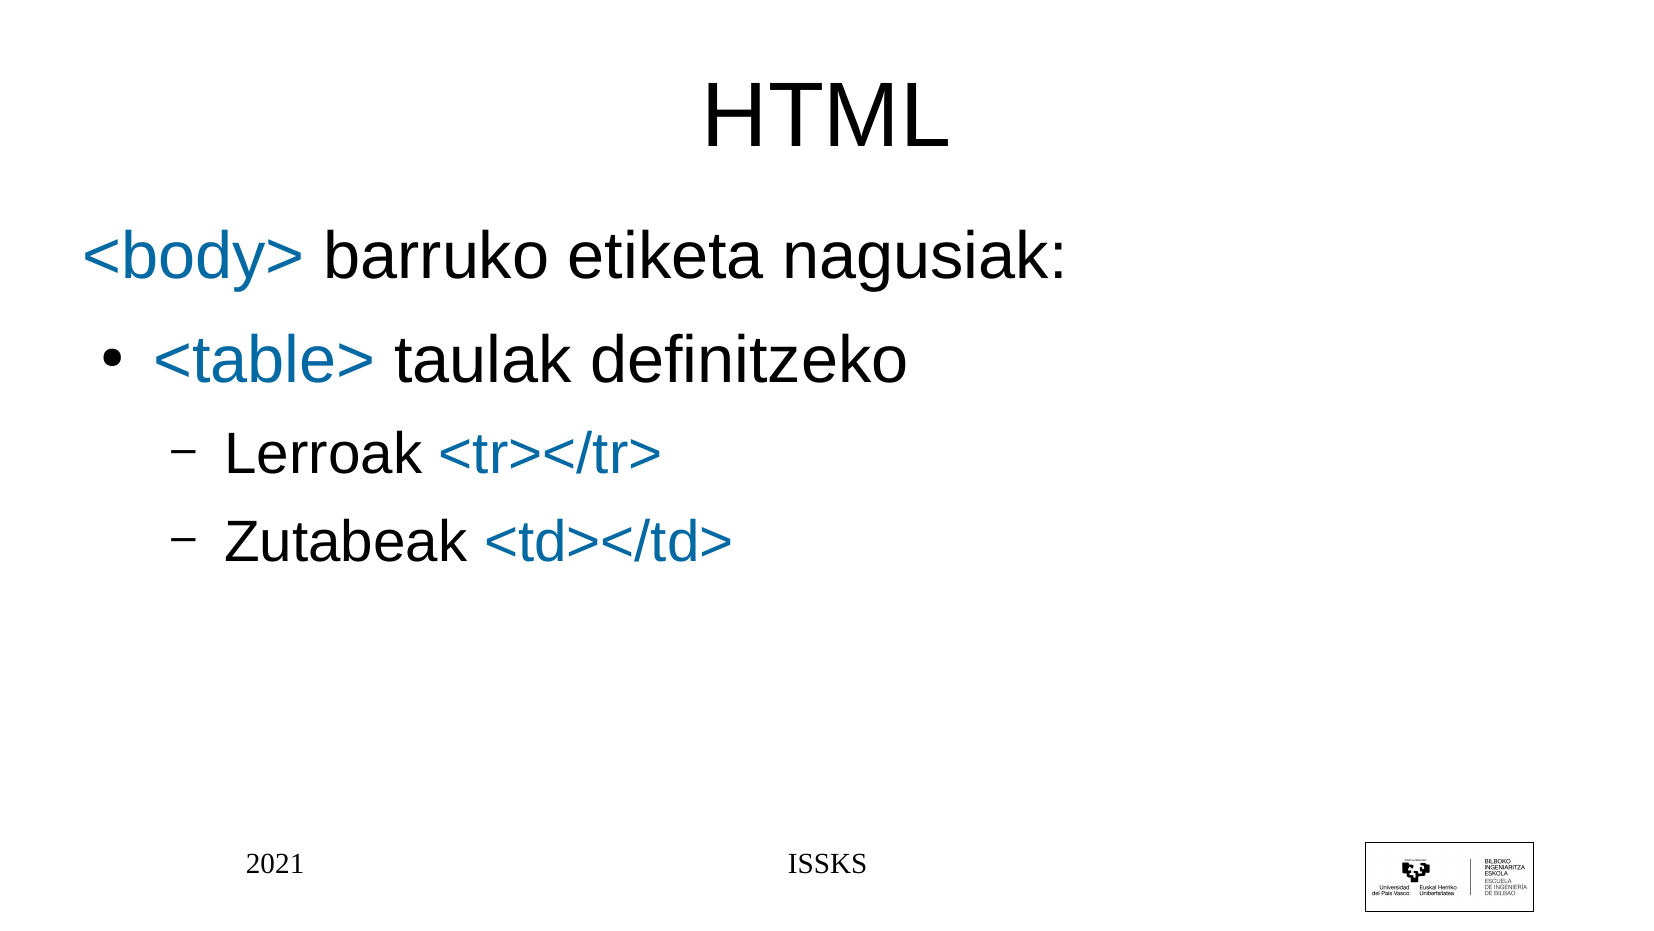

# HTML
<body> barruko etiketa nagusiak:
<table> taulak definitzeko
Lerroak <tr></tr>
Zutabeak <td></td>